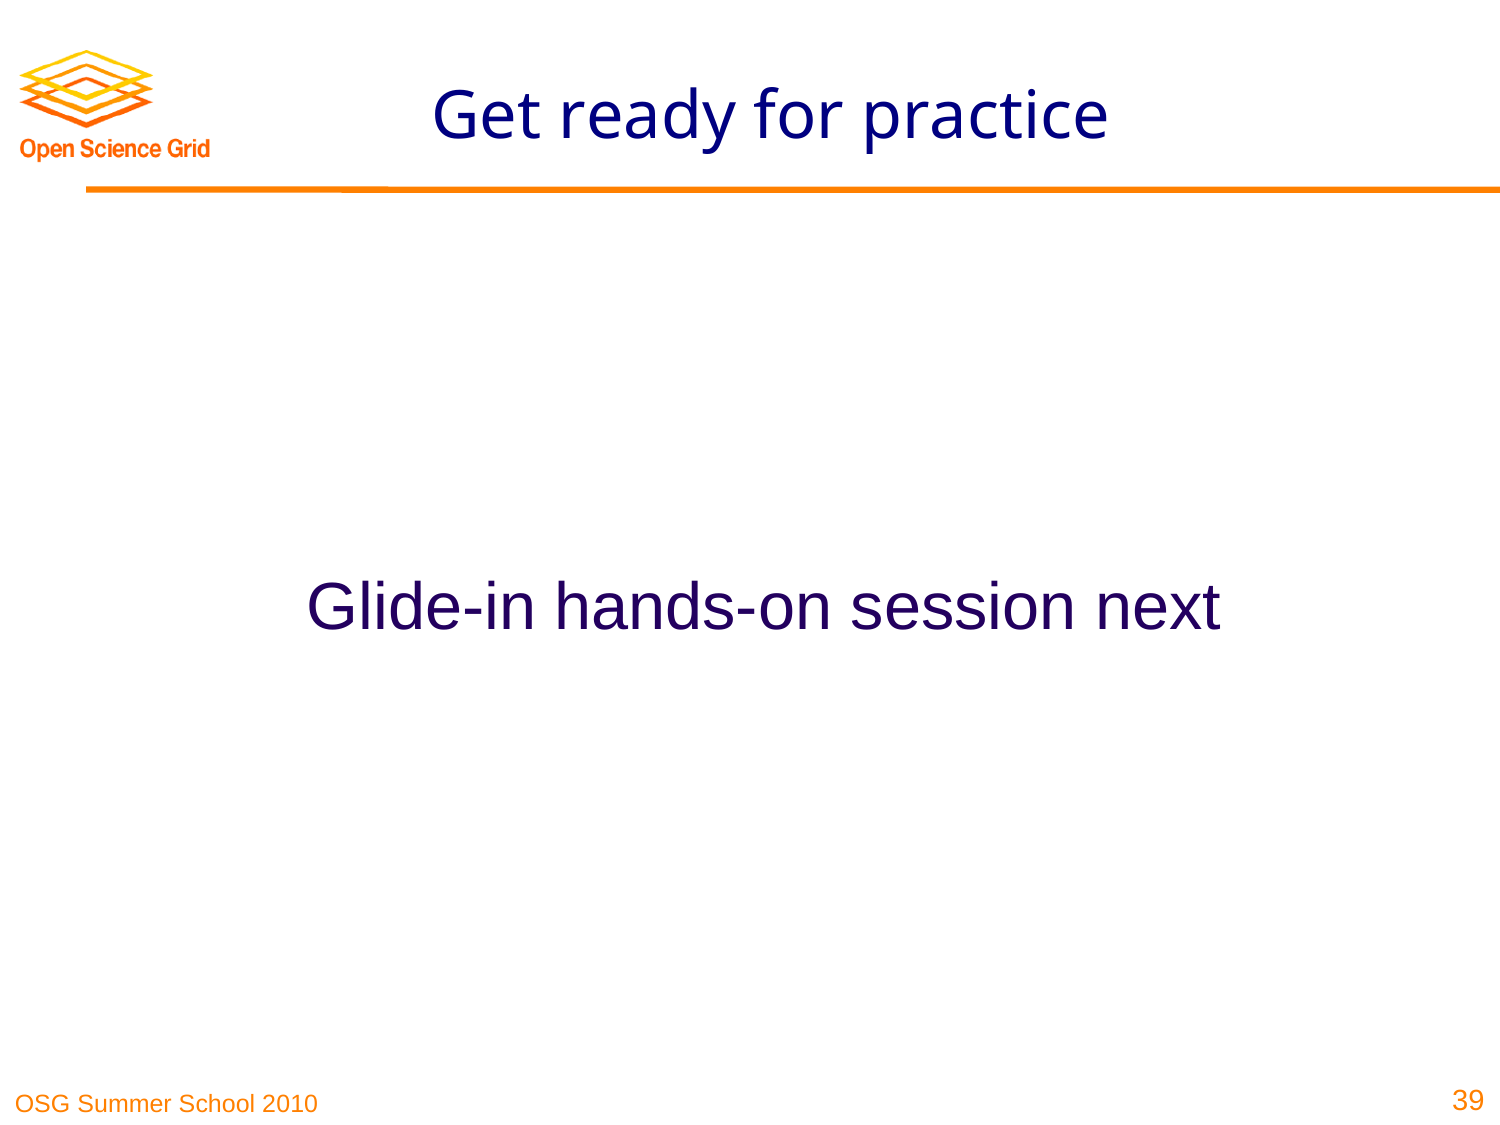

# Get ready for practice
Glide-in hands-on session next
39